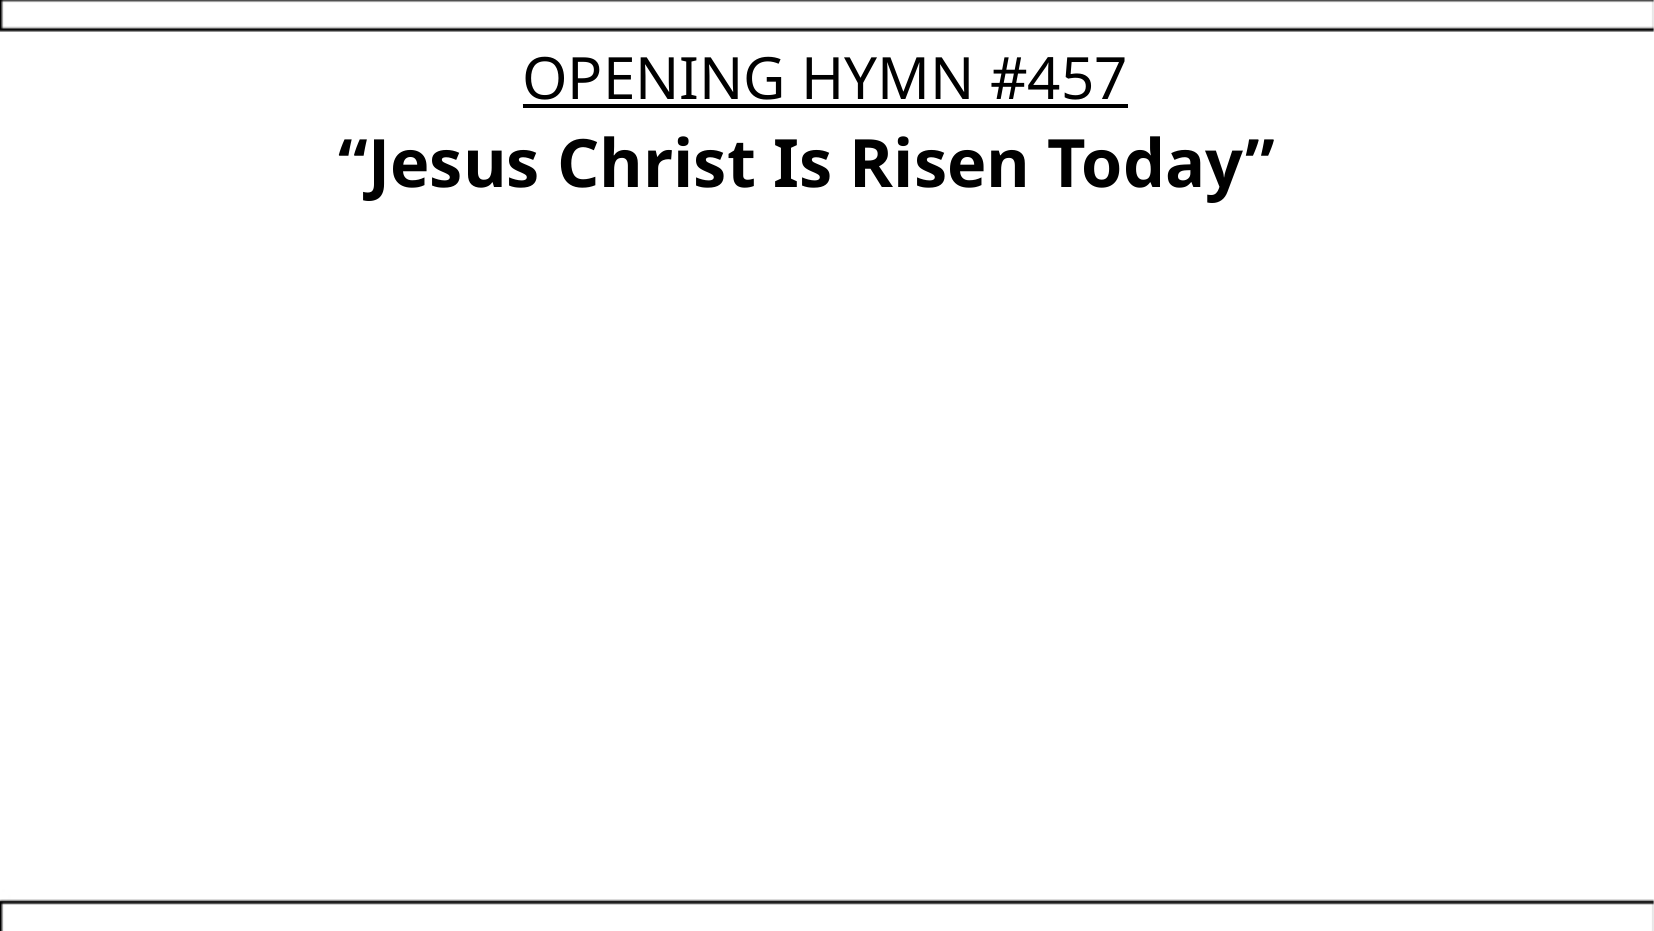

OPENING HYMN #457
“Jesus Christ Is Risen Today”